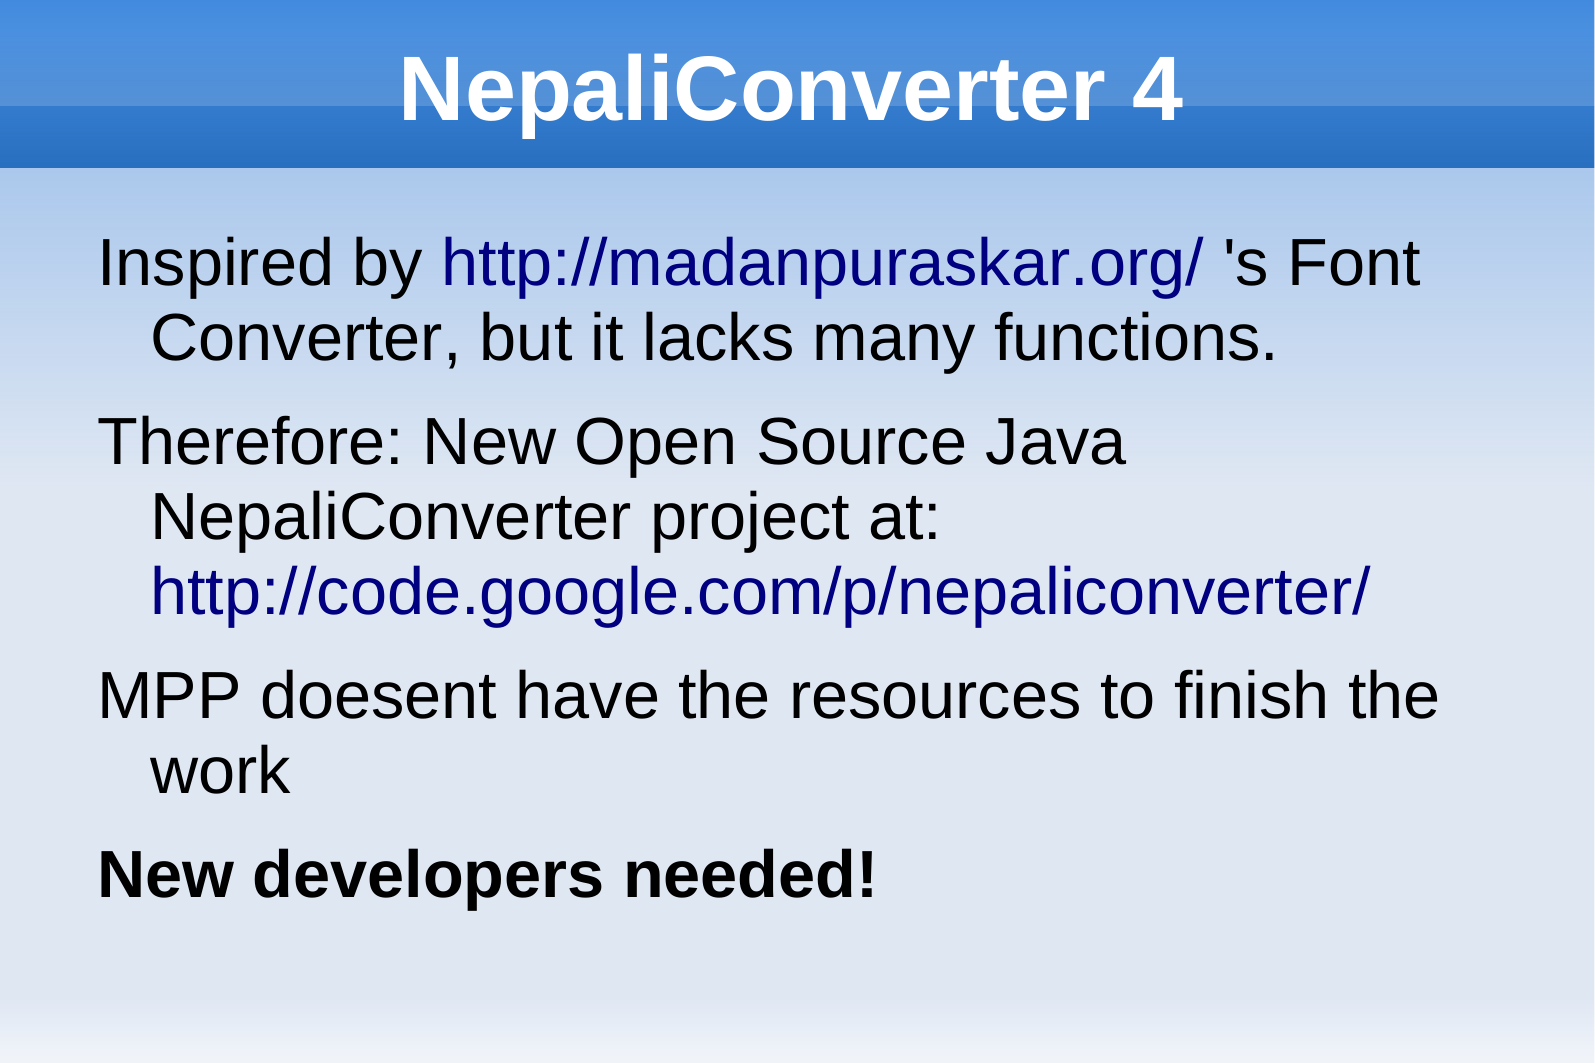

# NepaliConverter 4
Inspired by http://madanpuraskar.org/ 's Font Converter, but it lacks many functions.
Therefore: New Open Source Java NepaliConverter project at: http://code.google.com/p/nepaliconverter/
MPP doesent have the resources to finish the work
New developers needed!